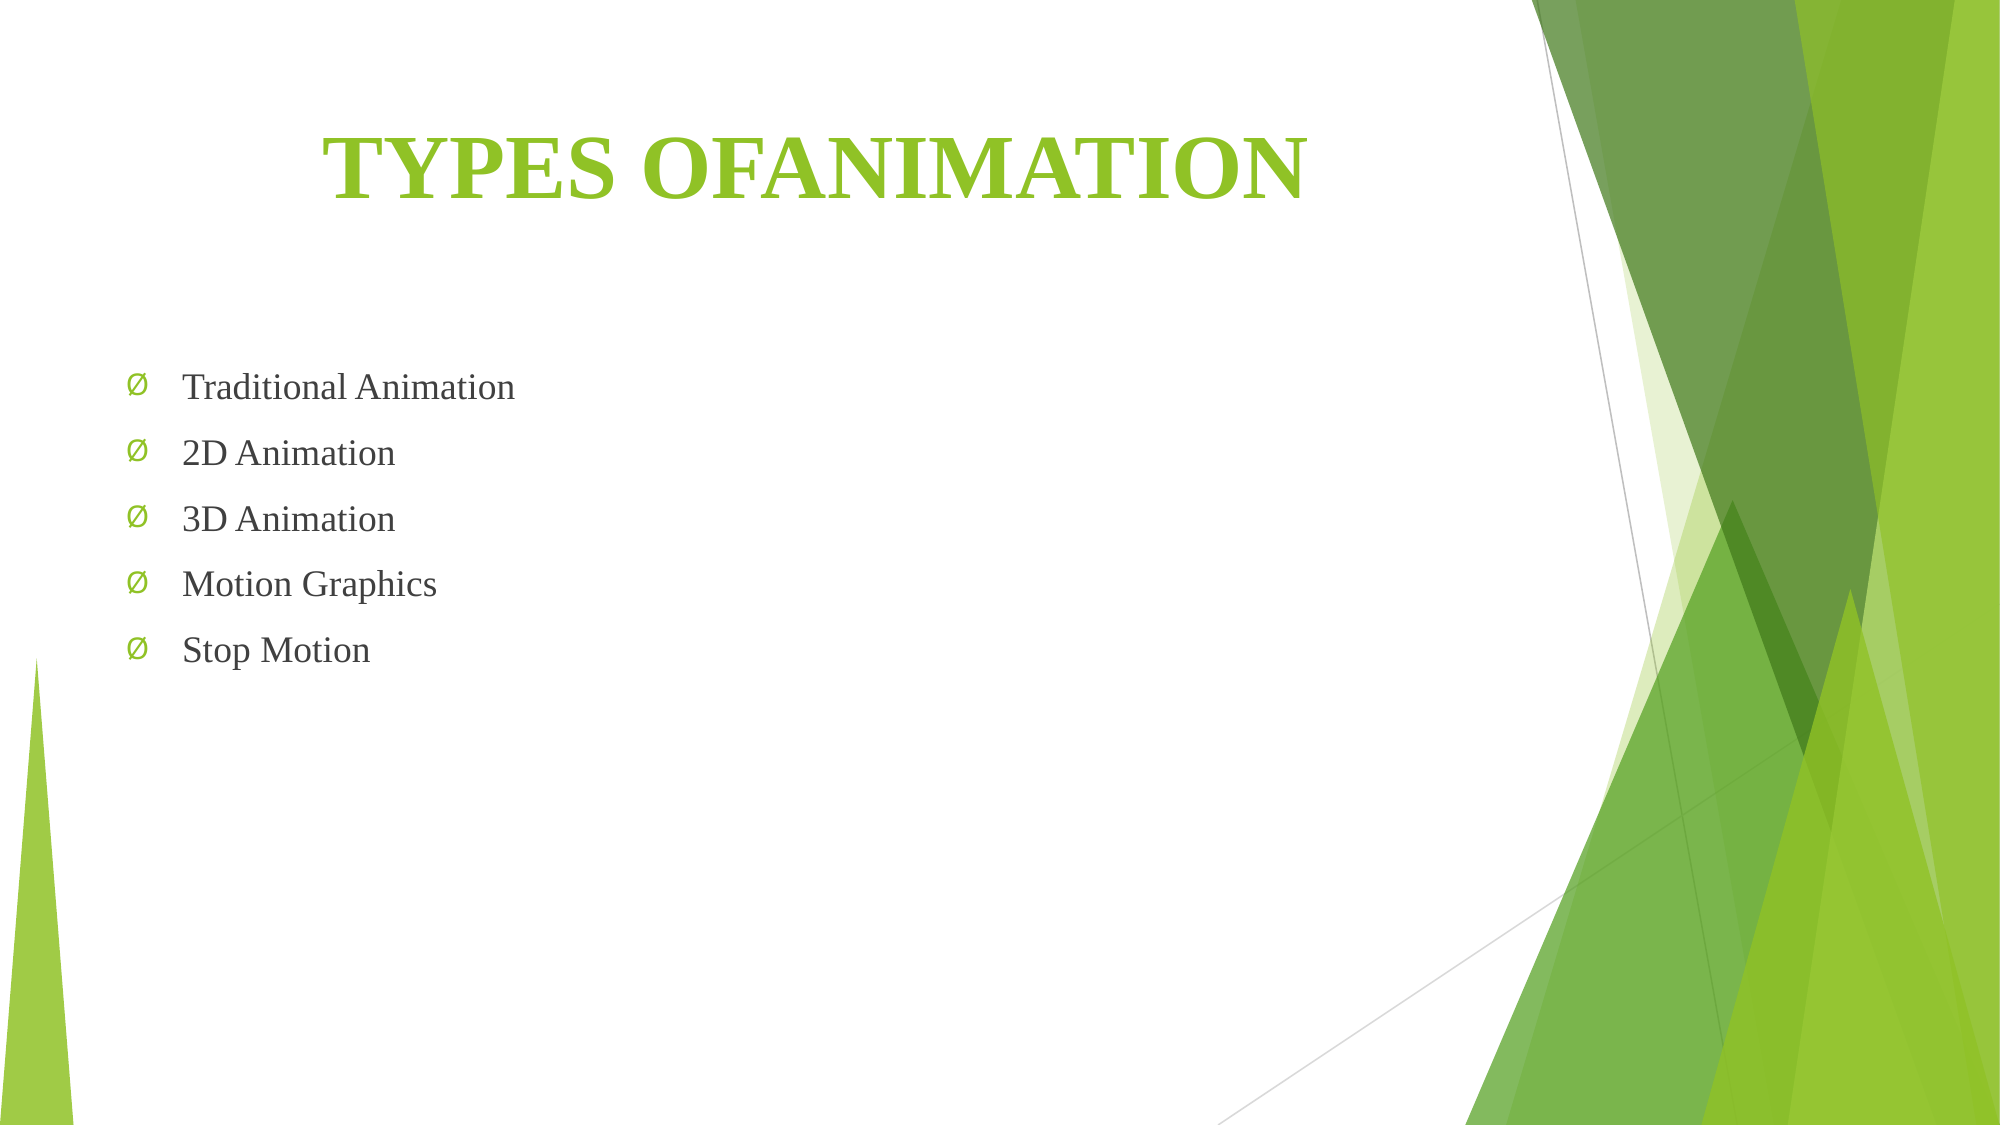

# TYPES OFANIMATION
Traditional Animation
2D Animation
3D Animation
Motion Graphics
Stop Motion